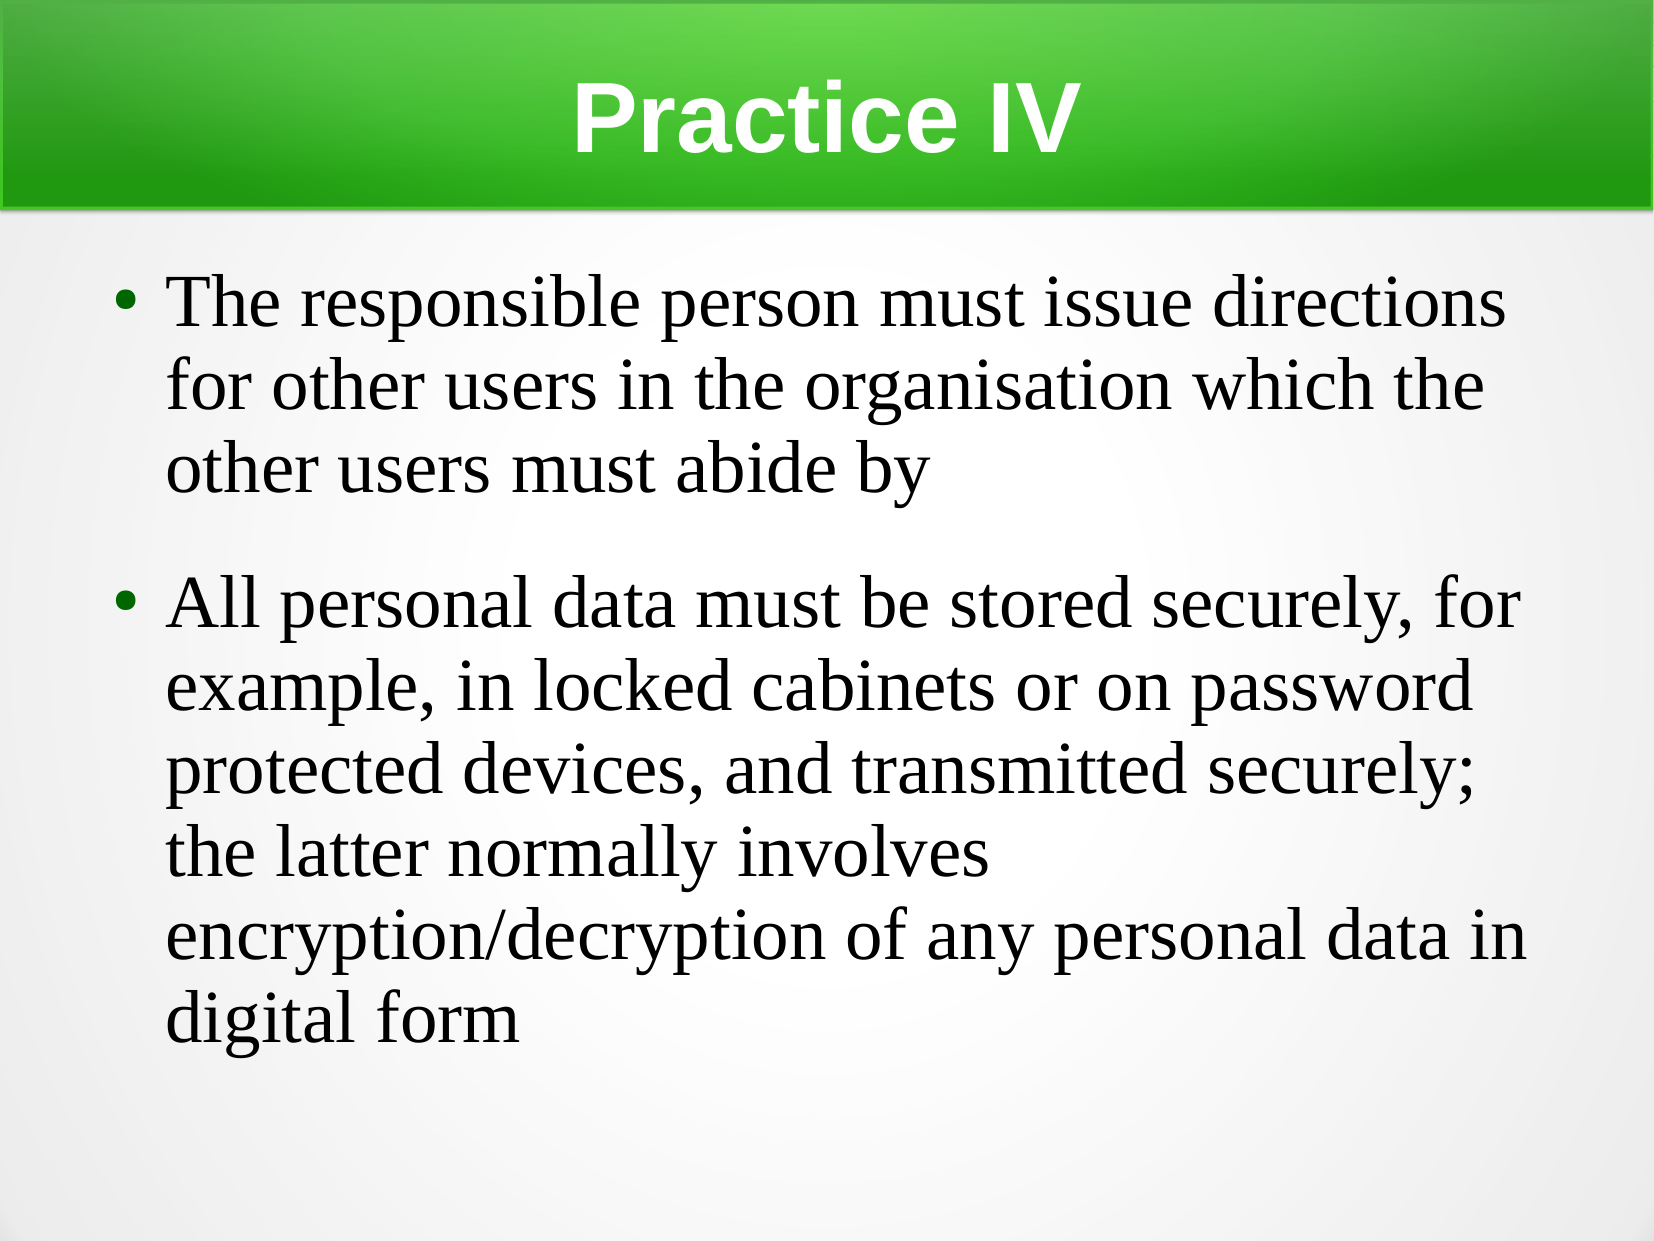

# Practice IV
The responsible person must issue directions for other users in the organisation which the other users must abide by
All personal data must be stored securely, for example, in locked cabinets or on password protected devices, and transmitted securely; the latter normally involves encryption/decryption of any personal data in digital form